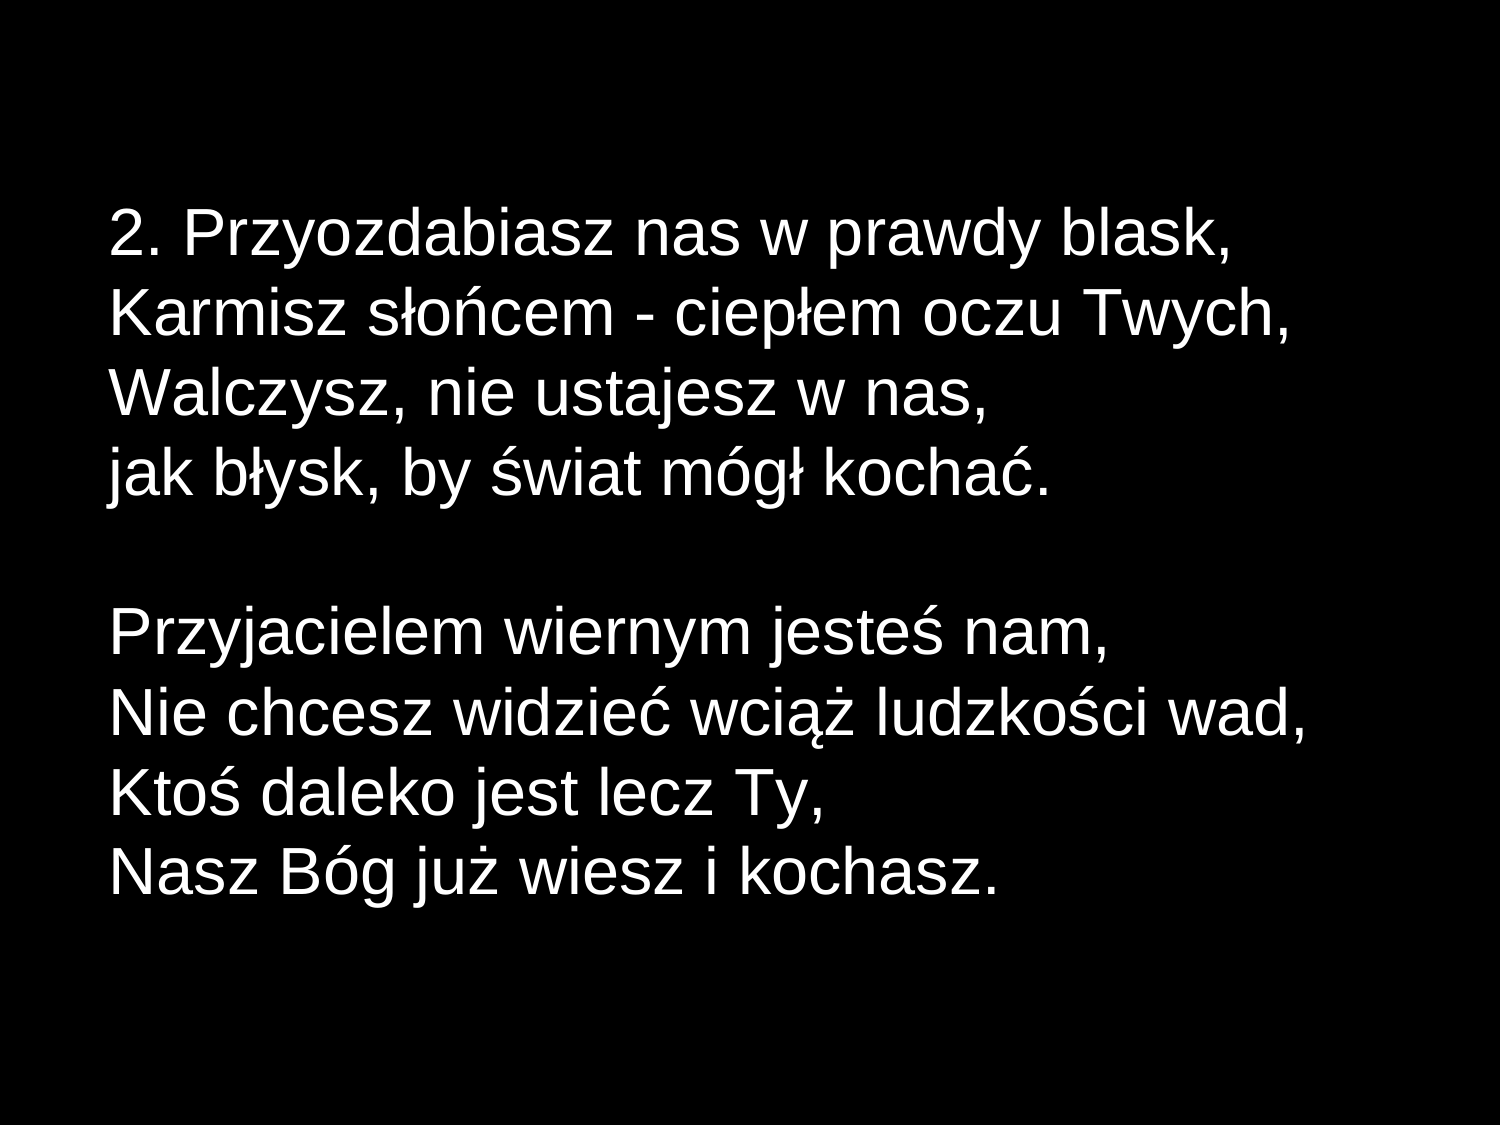

2. Przyozdabiasz nas w prawdy blask,
Karmisz słońcem - ciepłem oczu Twych,
Walczysz, nie ustajesz w nas,
jak błysk, by świat mógł kochać.
Przyjacielem wiernym jesteś nam,
Nie chcesz widzieć wciąż ludzkości wad,
Ktoś daleko jest lecz Ty,
Nasz Bóg już wiesz i kochasz.